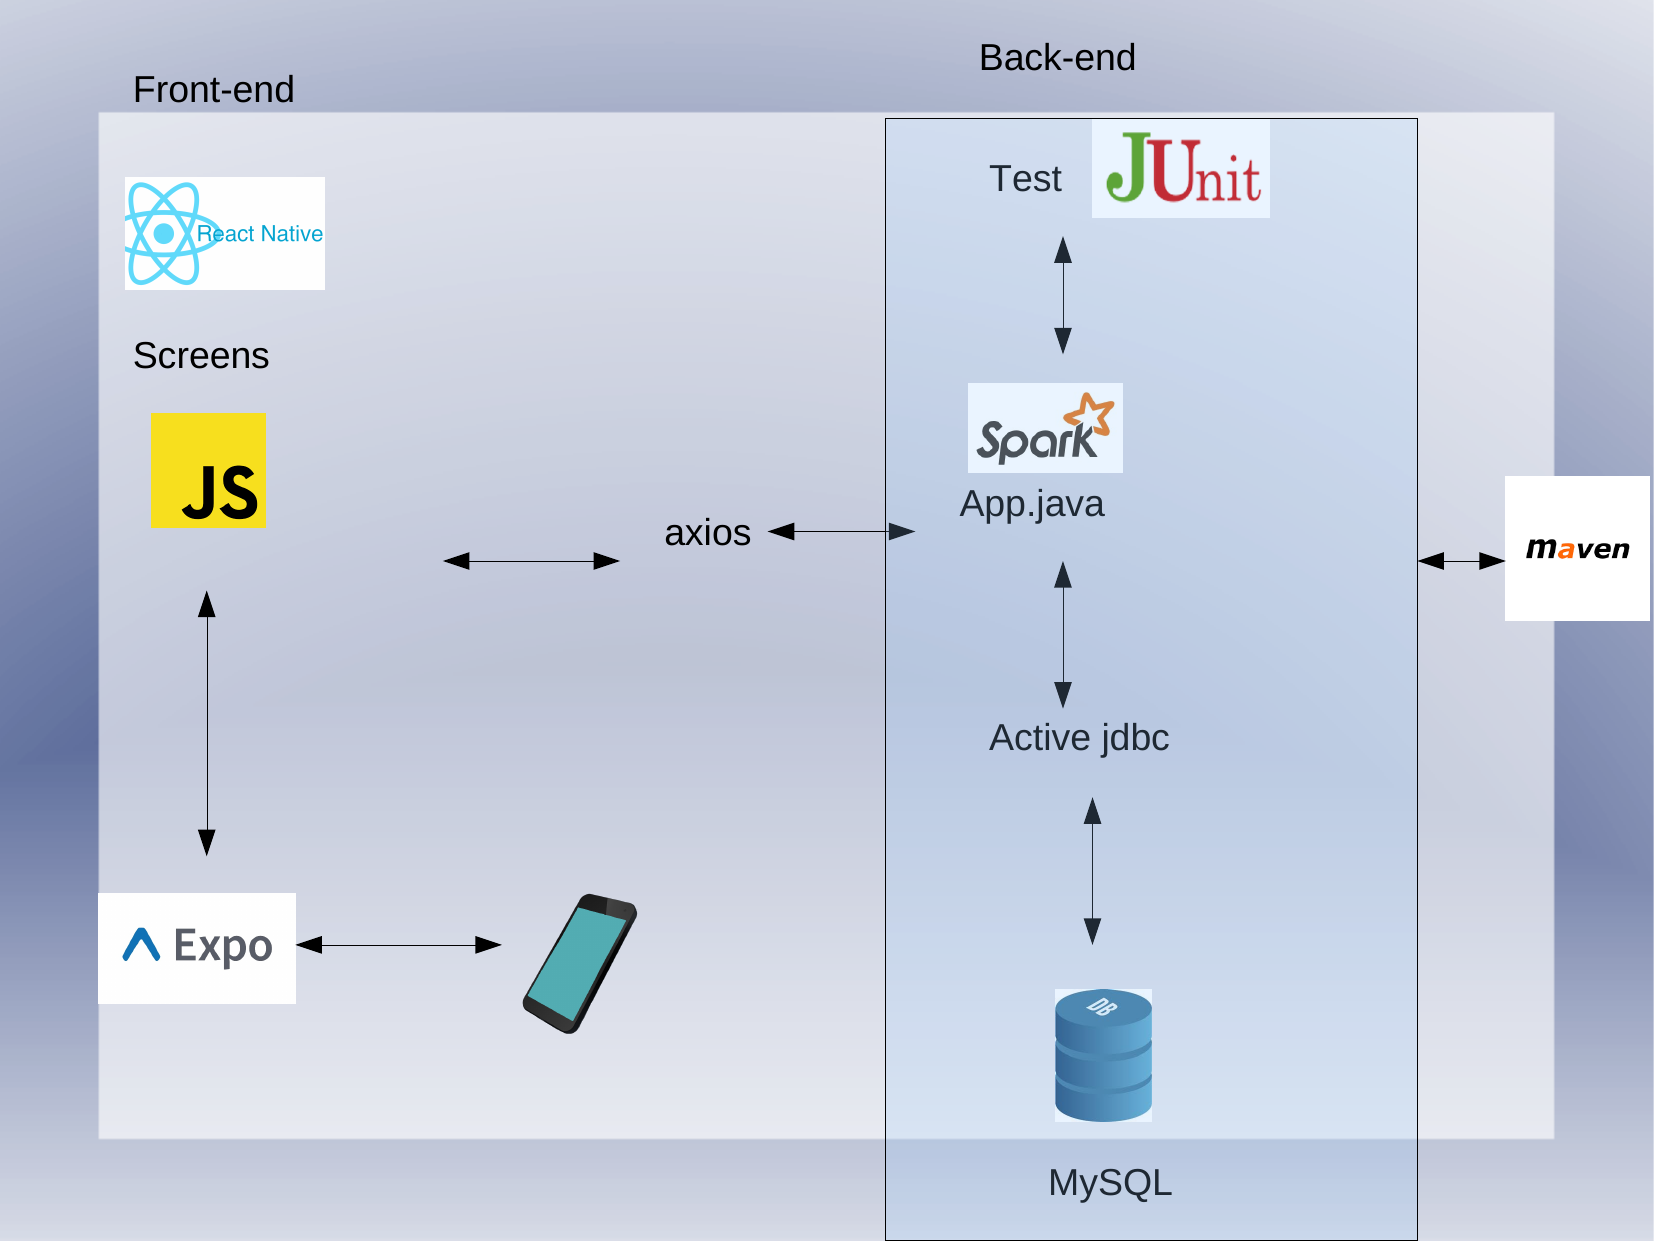

Back-end
Front-end
Test
Screens
App.java
axios
Active jdbc
MySQL